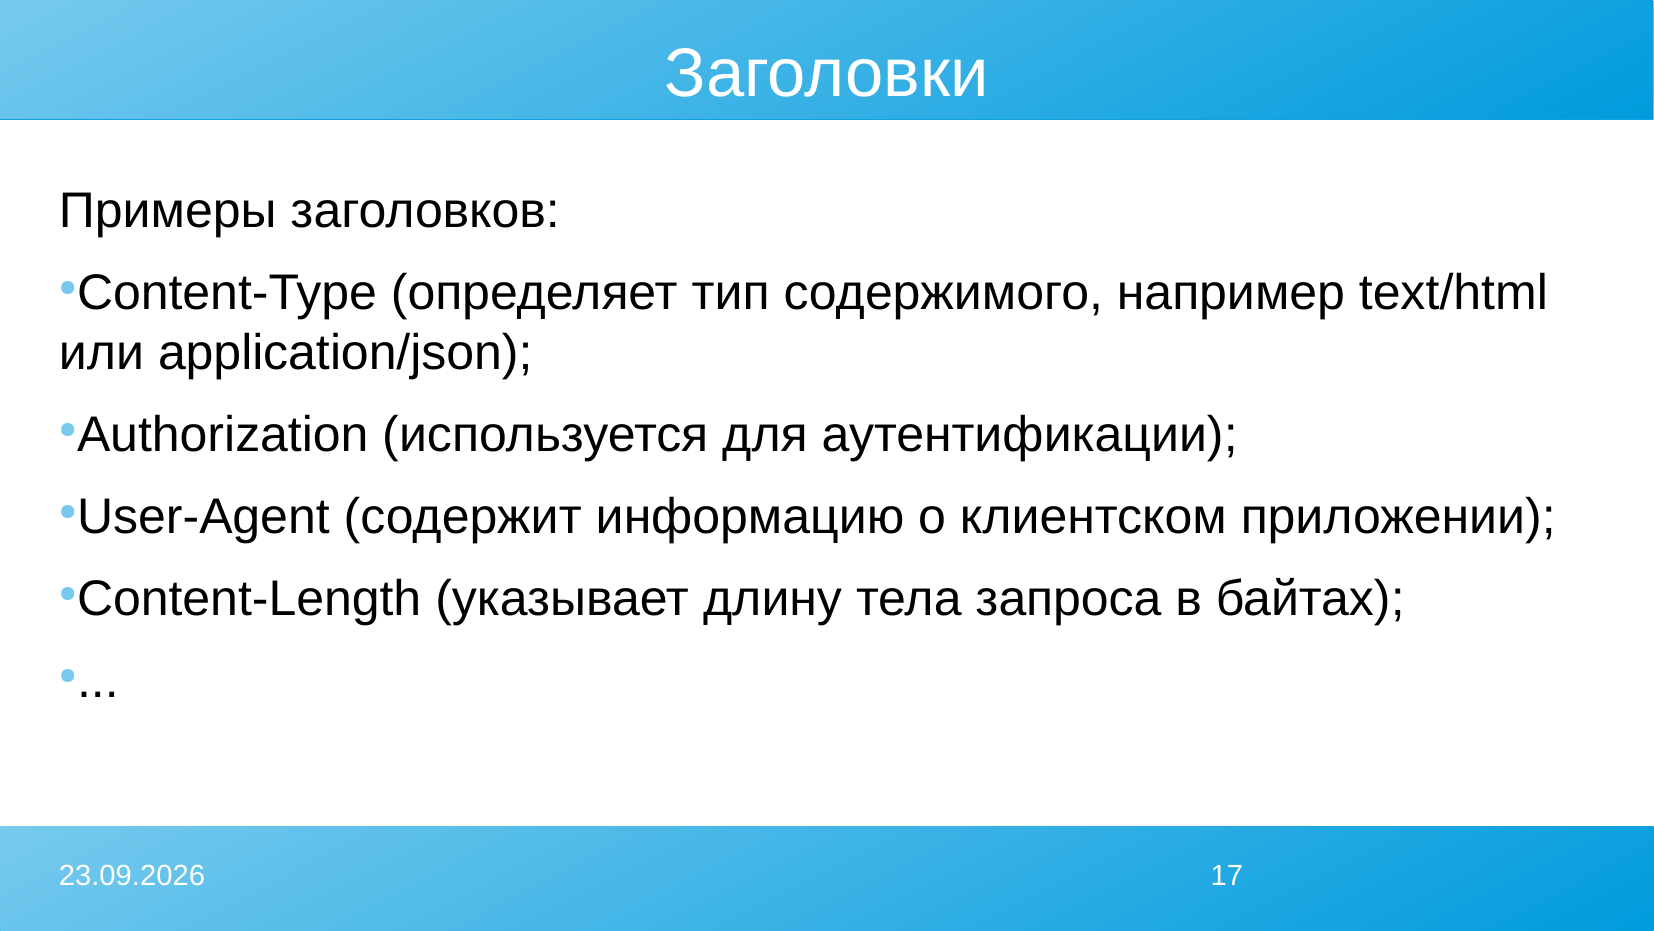

# Заголовки
Примеры заголовков:
Content-Type (определяет тип содержимого, например text/html или application/json);
Authorization (используется для аутентификации);
User-Agent (содержит информацию о клиентском приложении);
Content-Length (указывает длину тела запроса в байтах);
...